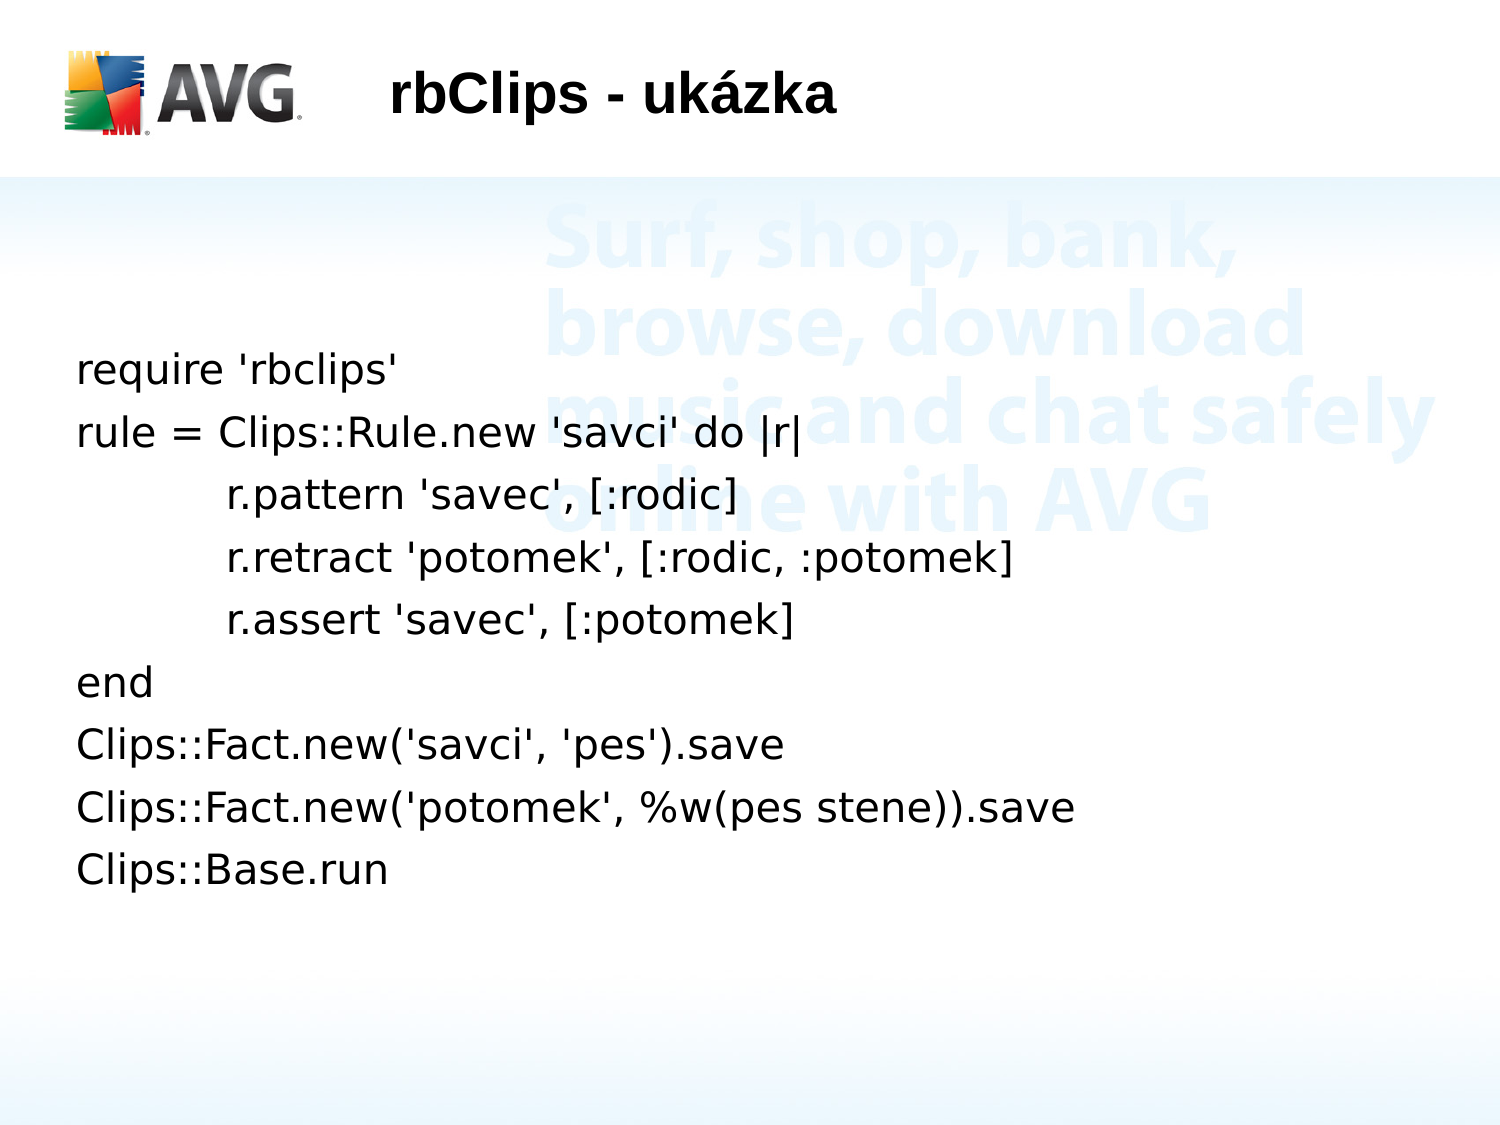

# rbClips - ukázka
require 'rbclips'
rule = Clips::Rule.new 'savci' do |r|
	r.pattern 'savec', [:rodic]
	r.retract 'potomek', [:rodic, :potomek]
	r.assert 'savec', [:potomek]
end
Clips::Fact.new('savci', 'pes').save
Clips::Fact.new('potomek', %w(pes stene)).save
Clips::Base.run